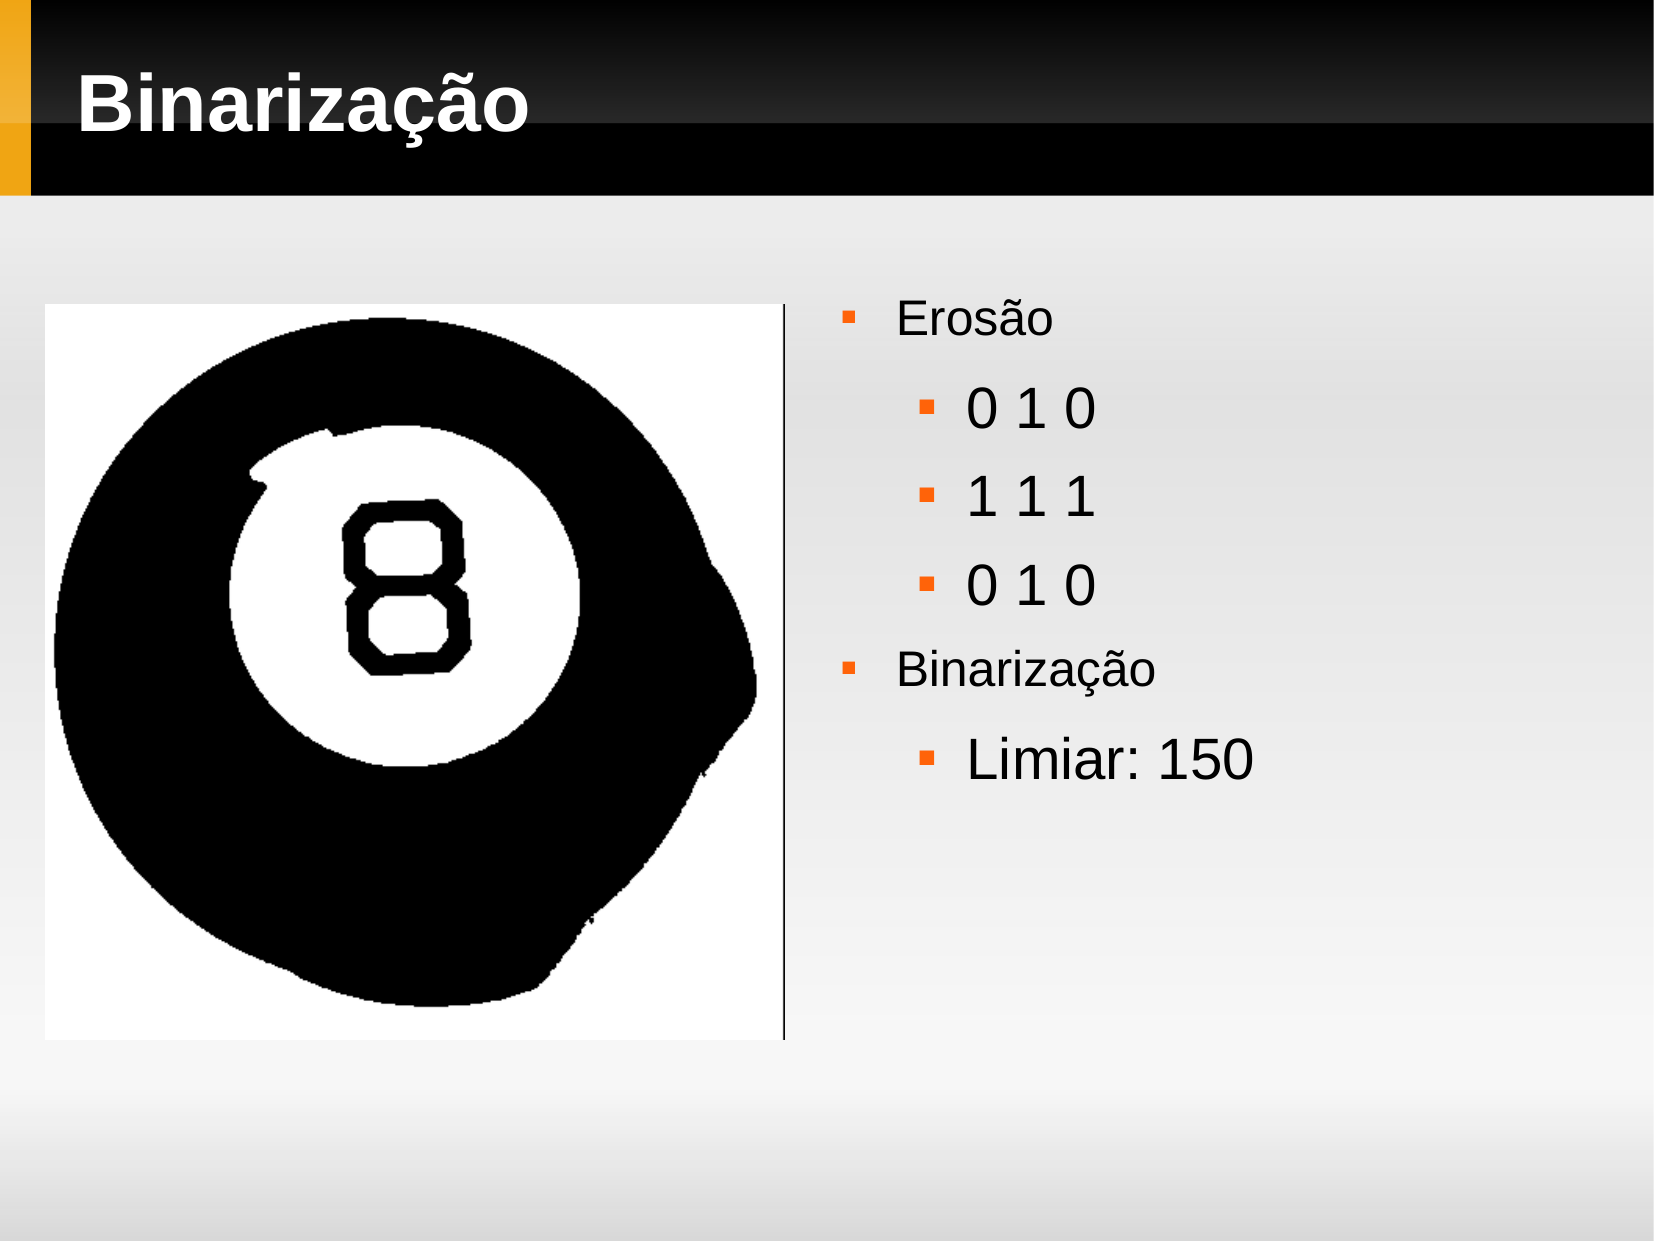

# Binarização
Erosão
0 1 0
1 1 1
0 1 0
Binarização
Limiar: 150